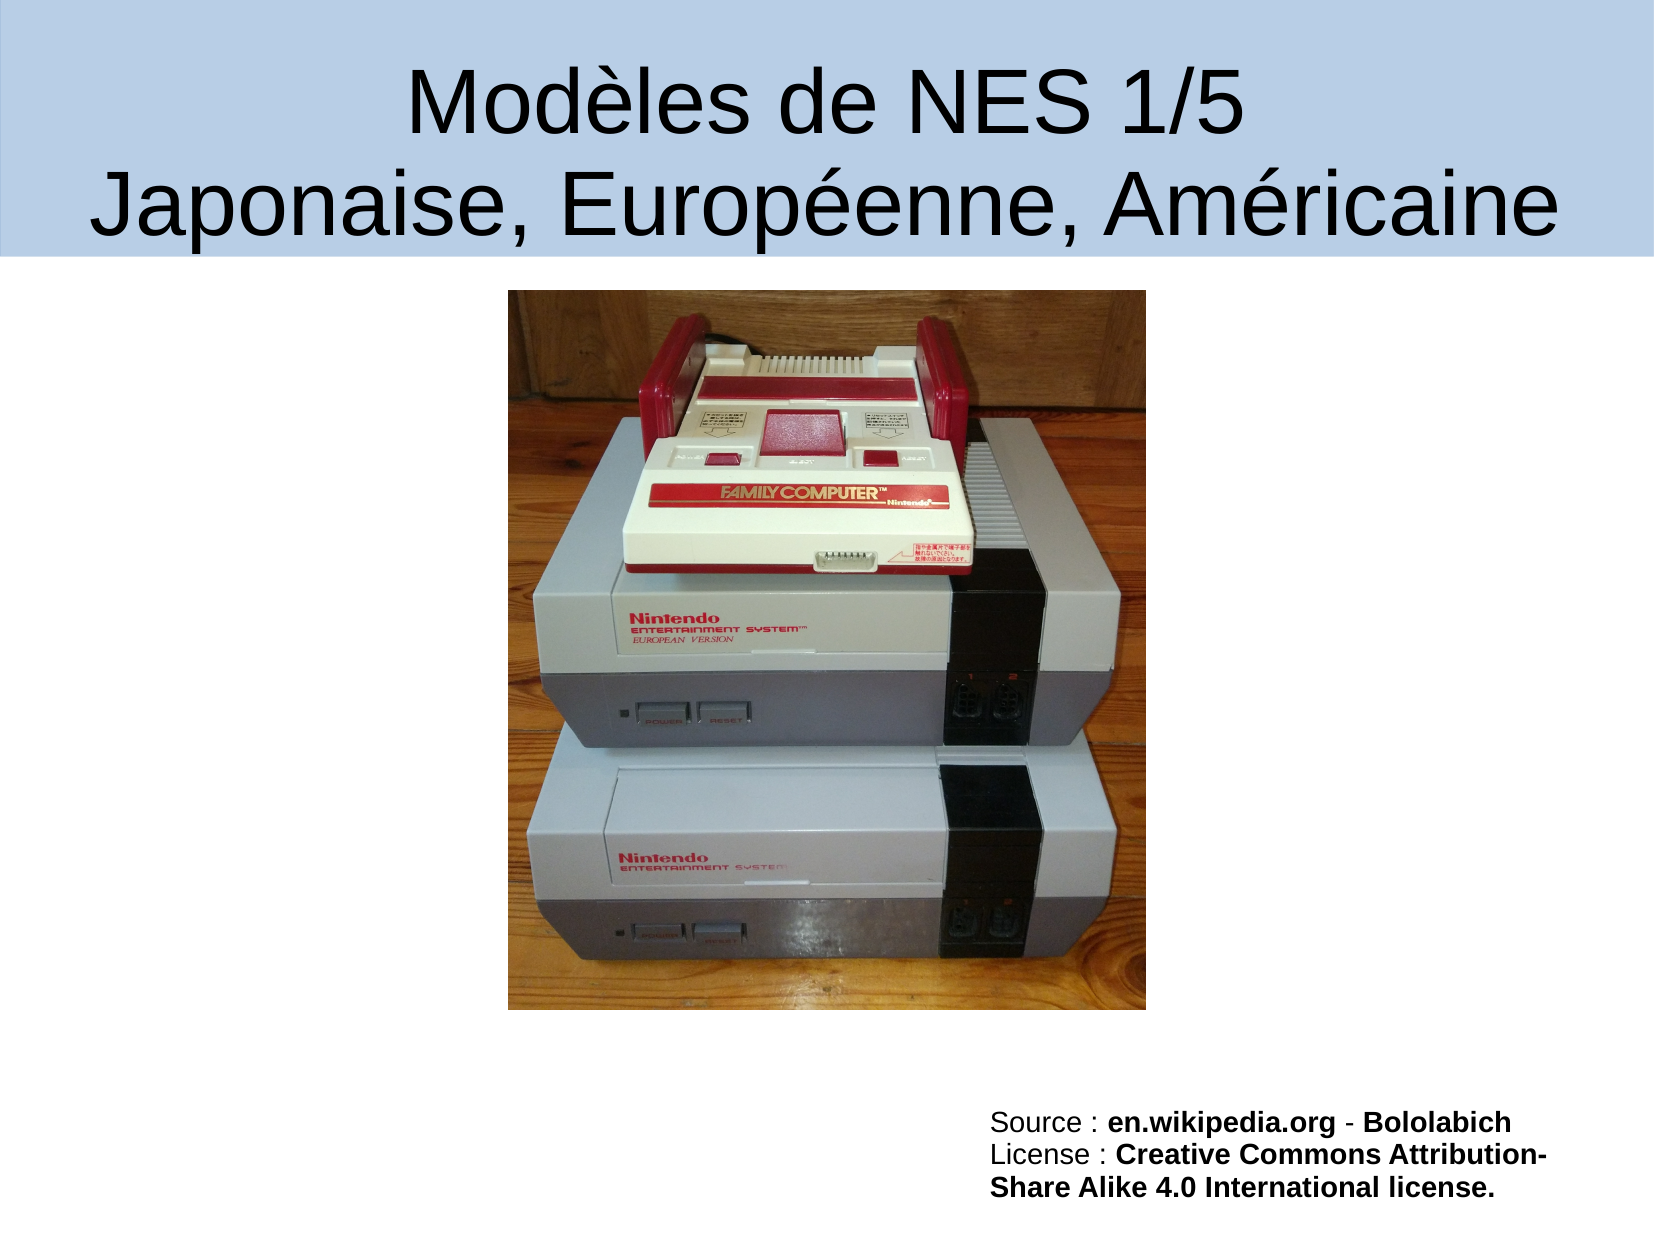

# Modèles de NES 1/5 Japonaise, Européenne, Américaine
Source : en.wikipedia.org - Bololabich
License : Creative Commons Attribution-Share Alike 4.0 International license.